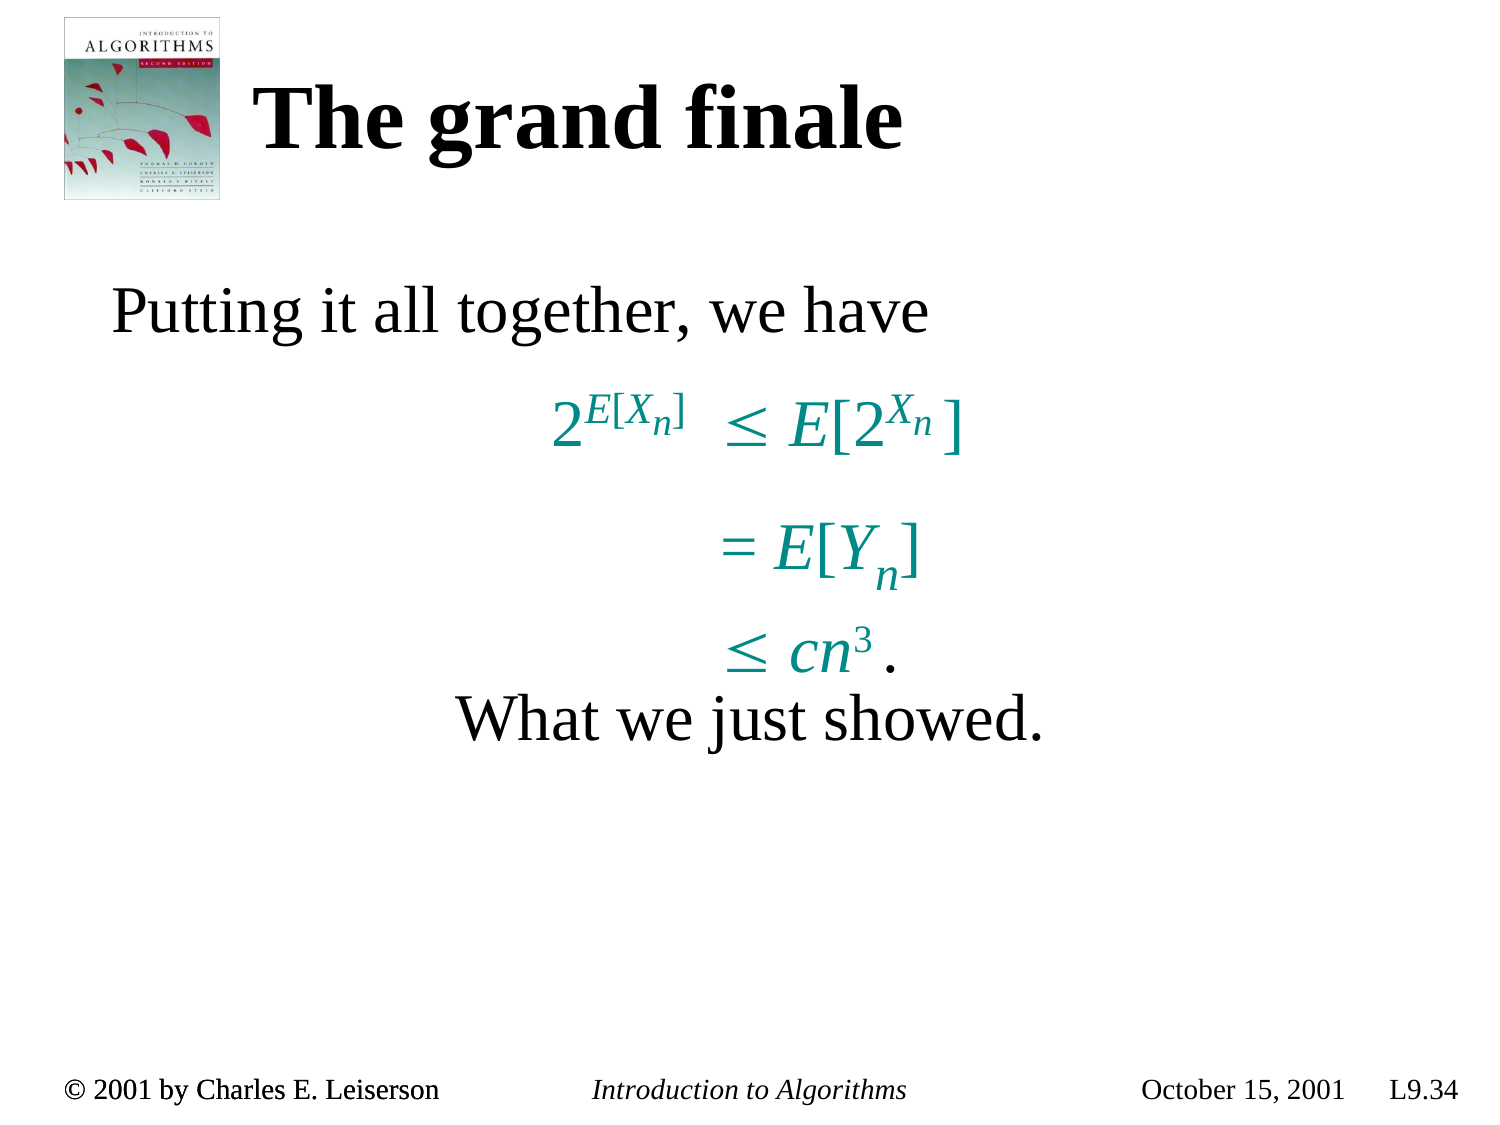

The grand finale
Putting it all together, we have
2E[Xn]	 E[2Xn ]
	= E[Yn]
	 cn3 .
What we just showed.
Introduction to Algorithms
October 15, 2001 L9.